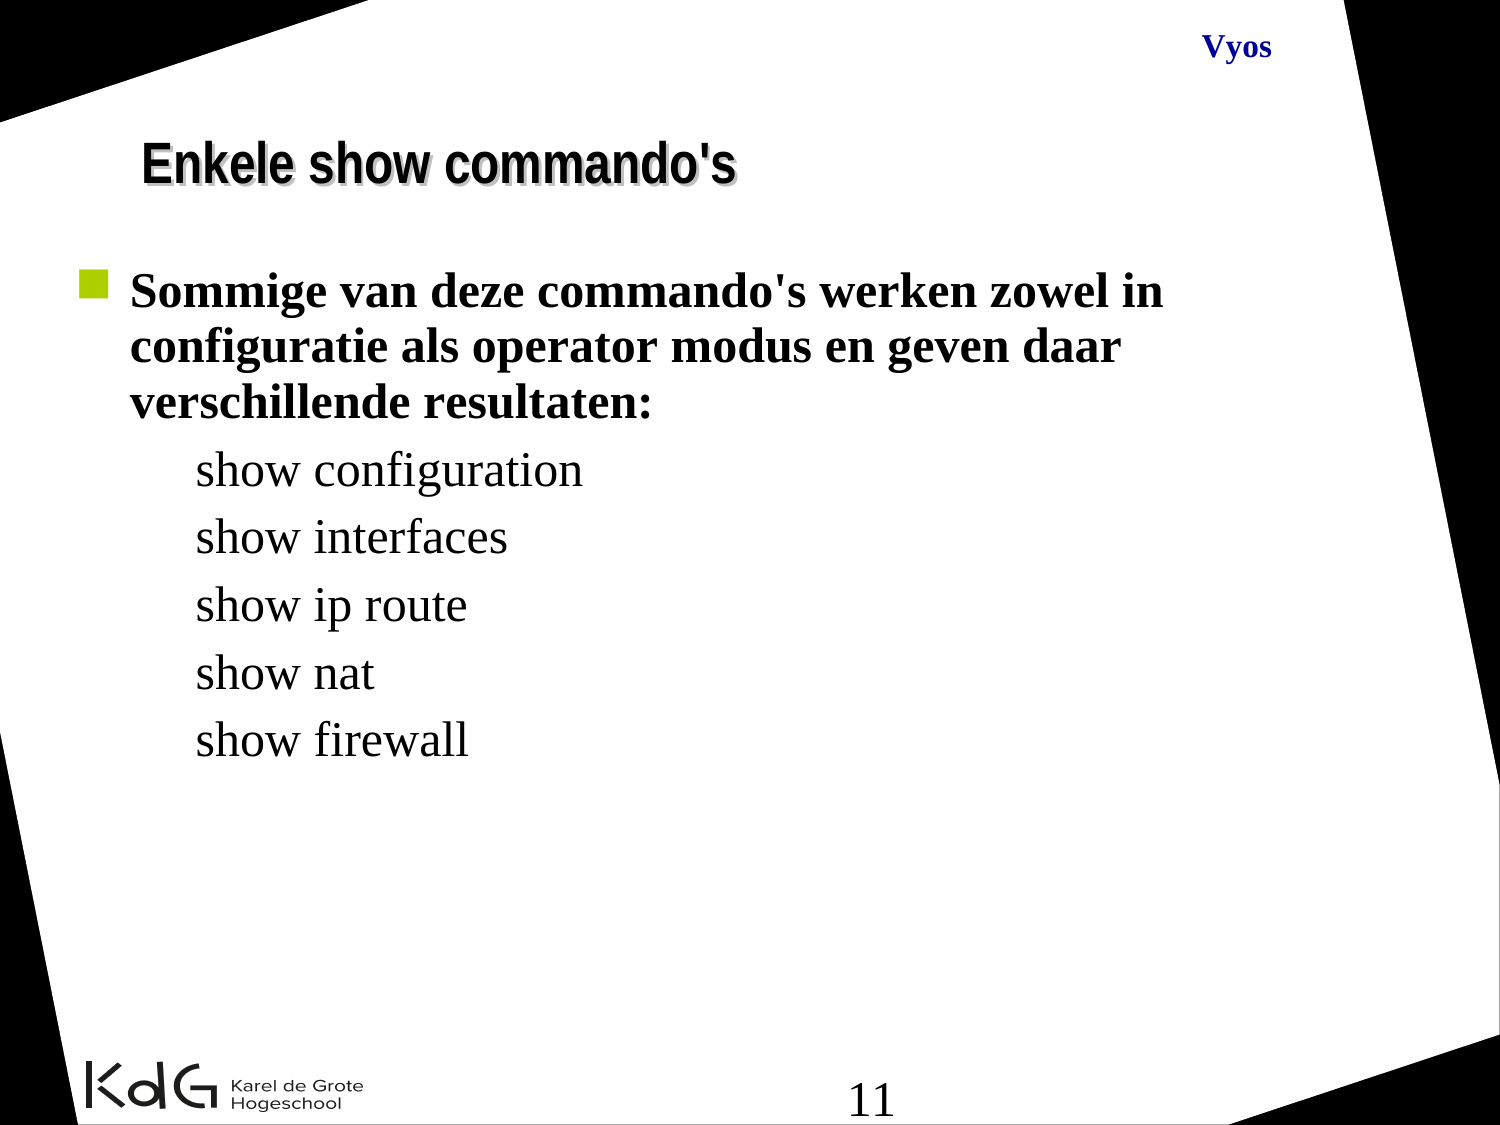

# Enkele show commando's
Sommige van deze commando's werken zowel in configuratie als operator modus en geven daar
verschillende resultaten:
show configuration
show interfaces
show ip route
show nat
show firewall